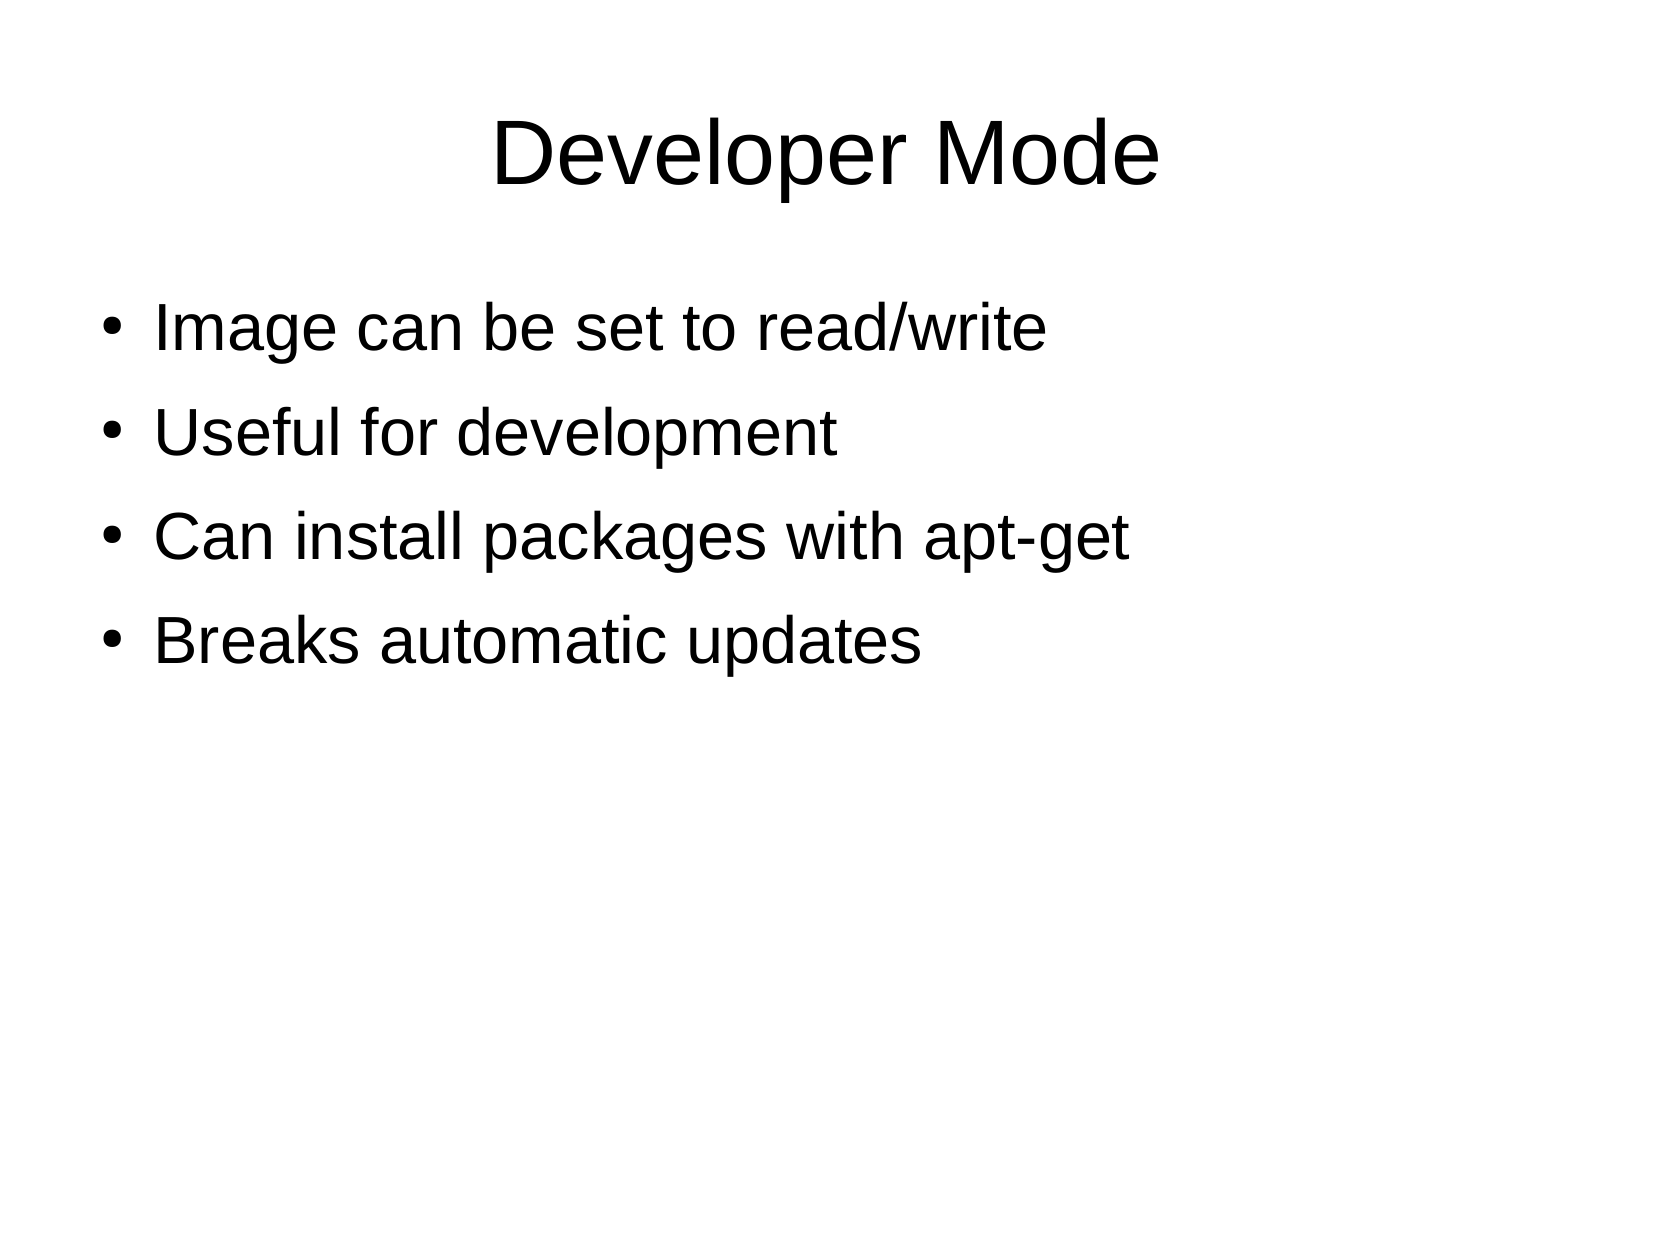

# Developer Mode
Image can be set to read/write
Useful for development
Can install packages with apt-get
Breaks automatic updates